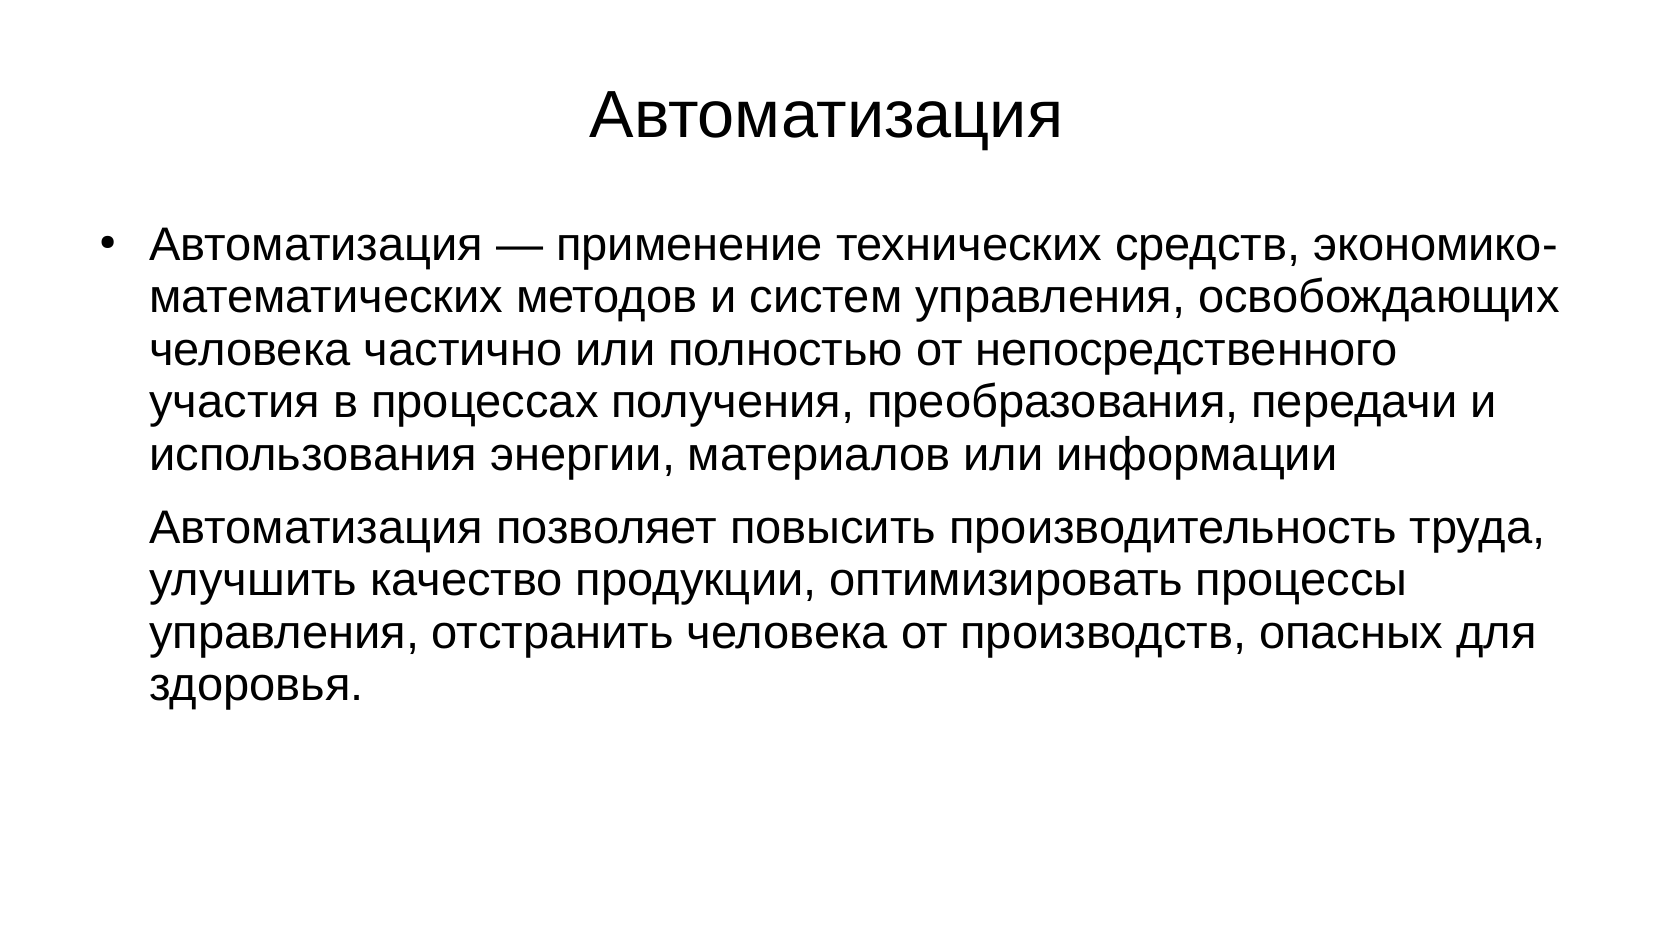

# Автоматизация
Автоматизация — применение технических средств, экономико-математических методов и систем управления, освобождающих человека частично или полностью от непосредственного участия в процессах получения, преобразования, передачи и использования энергии, материалов или информации
Автоматизация позволяет повысить производительность труда, улучшить качество продукции, оптимизировать процессы управления, отстранить человека от производств, опасных для здоровья.